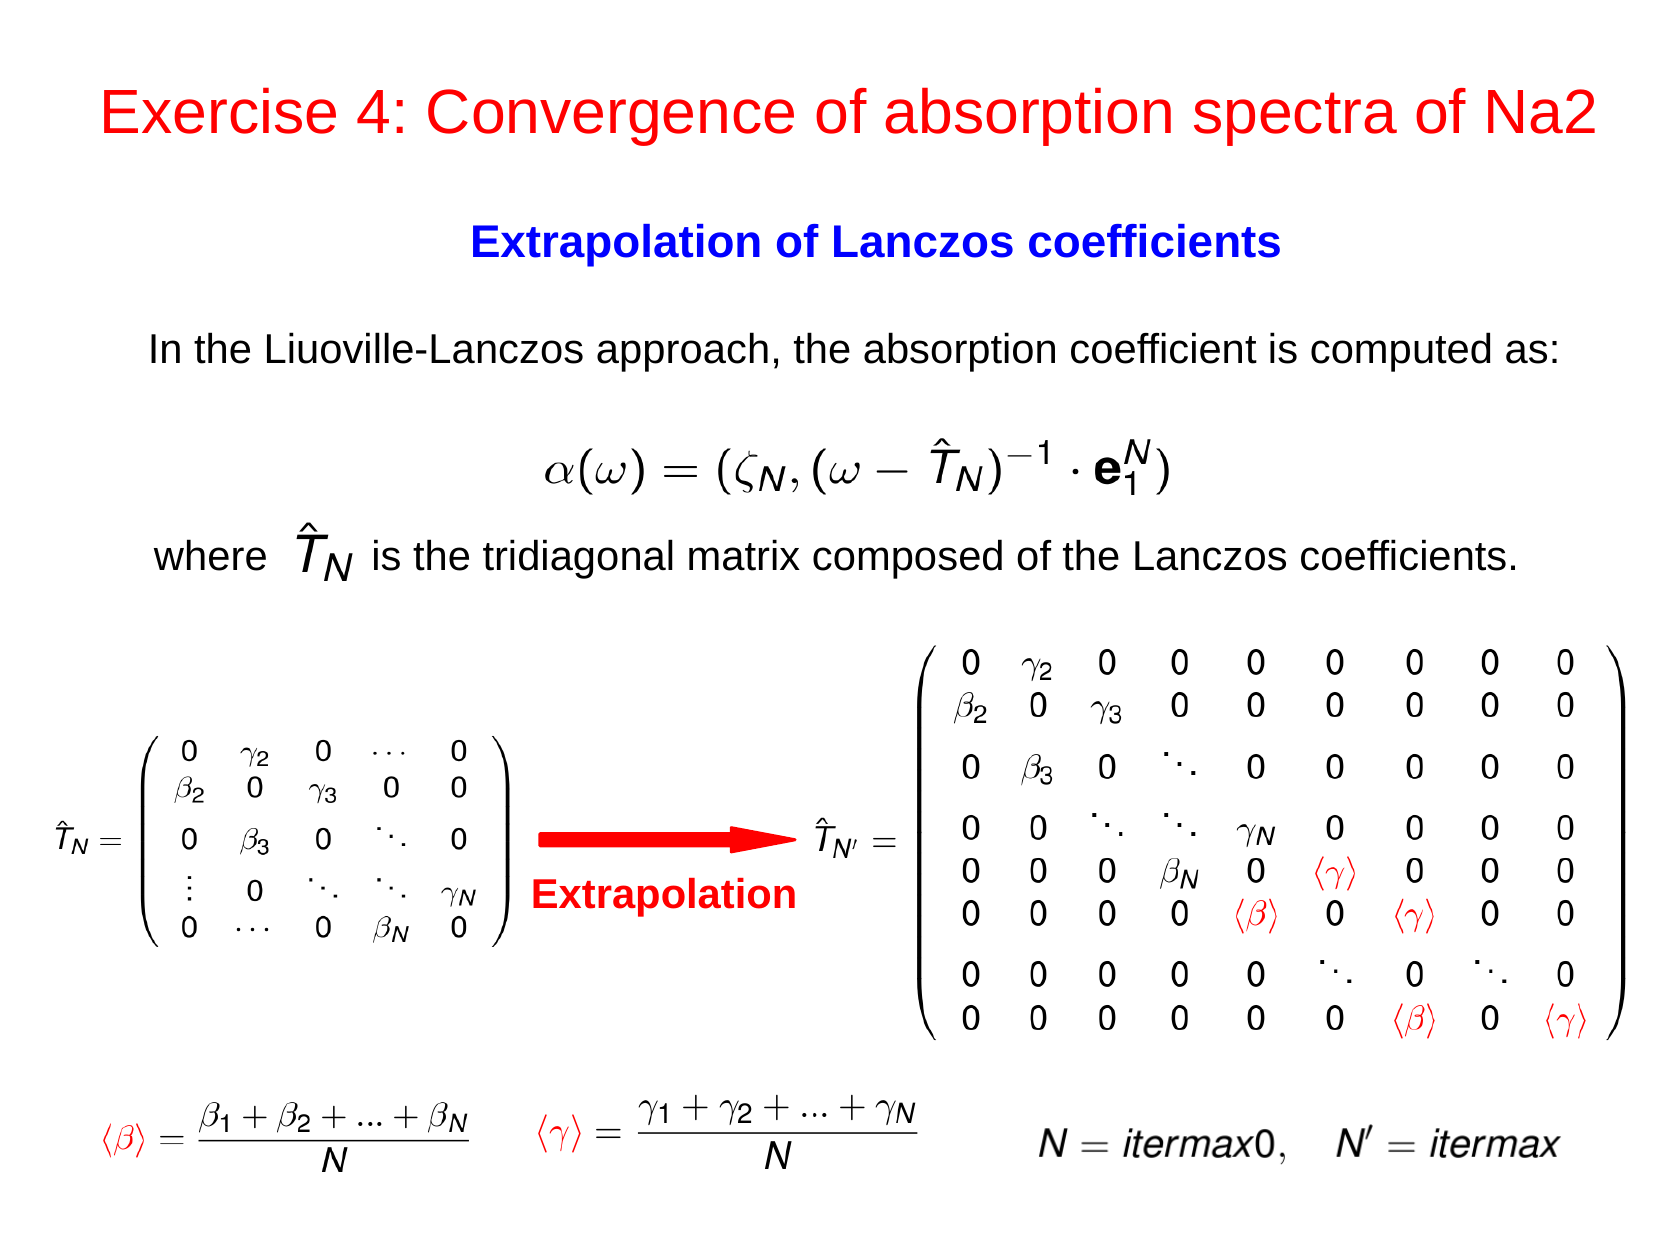

Exercise 4: Convergence of absorption spectra of Na2
# Extrapolation of Lanczos coefficients
In the Liuoville-Lanczos approach, the absorption coefficient is computed as:
where is the tridiagonal matrix composed of the Lanczos coefficients.
Extrapolation